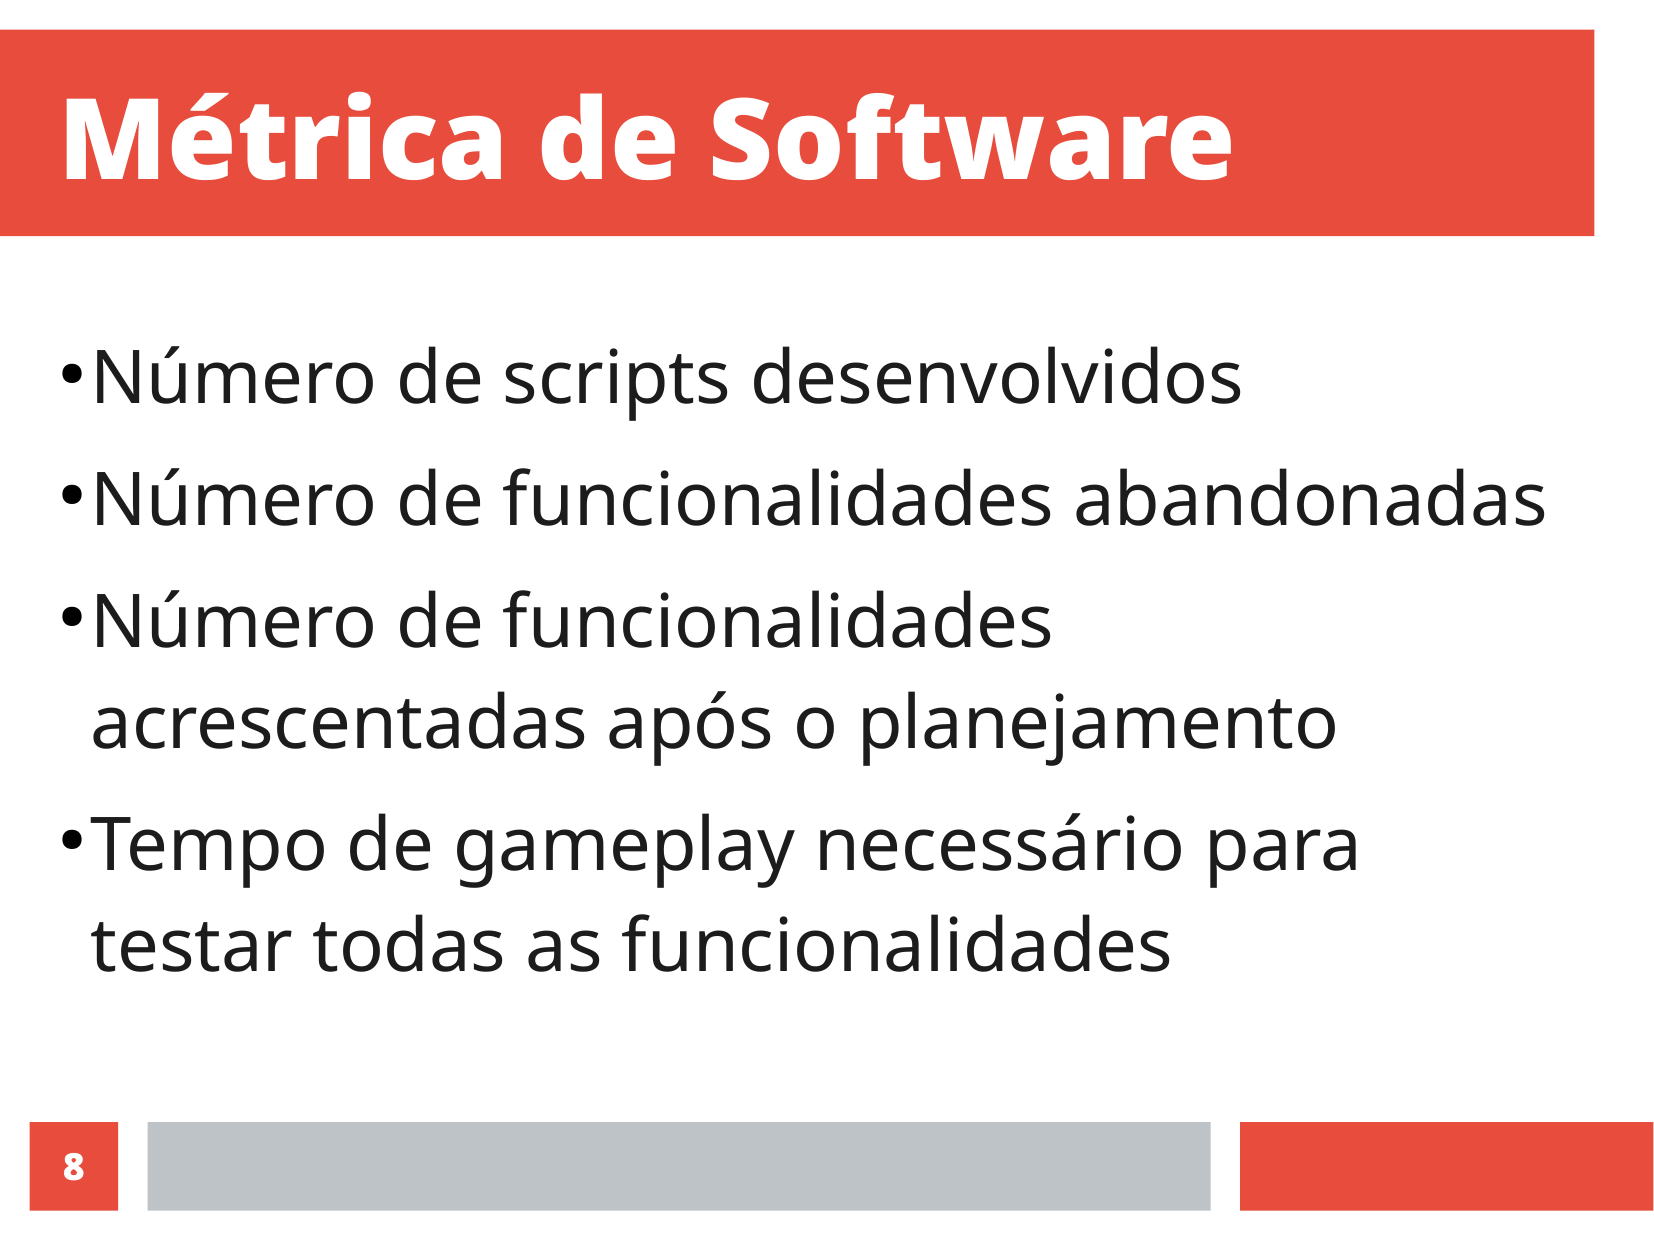

# Métrica de Software
Número de scripts desenvolvidos
Número de funcionalidades abandonadas
Número de funcionalidades acrescentadas após o planejamento
Tempo de gameplay necessário para testar todas as funcionalidades
8